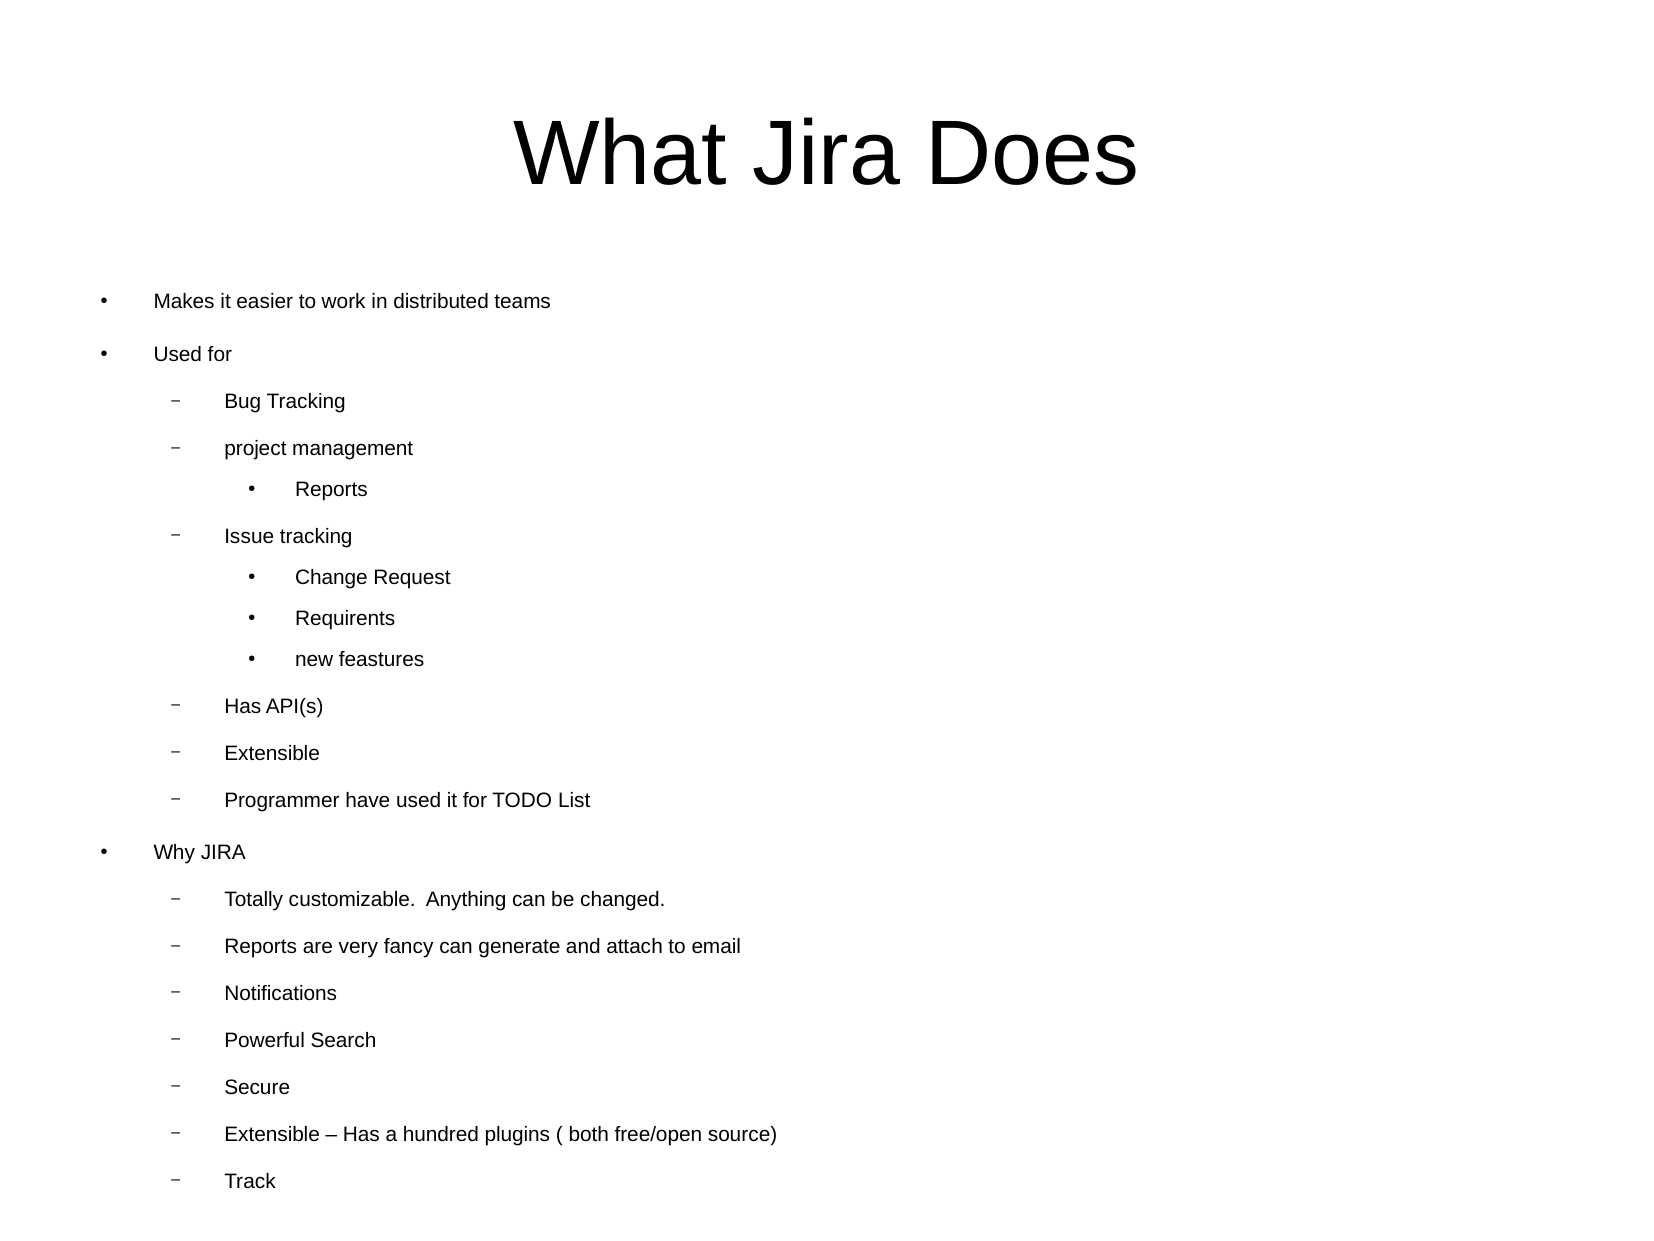

# What Jira Does
Makes it easier to work in distributed teams
Used for
Bug Tracking
project management
Reports
Issue tracking
Change Request
Requirents
new feastures
Has API(s)
Extensible
Programmer have used it for TODO List
Why JIRA
Totally customizable. Anything can be changed.
Reports are very fancy can generate and attach to email
Notifications
Powerful Search
Secure
Extensible – Has a hundred plugins ( both free/open source)
Track